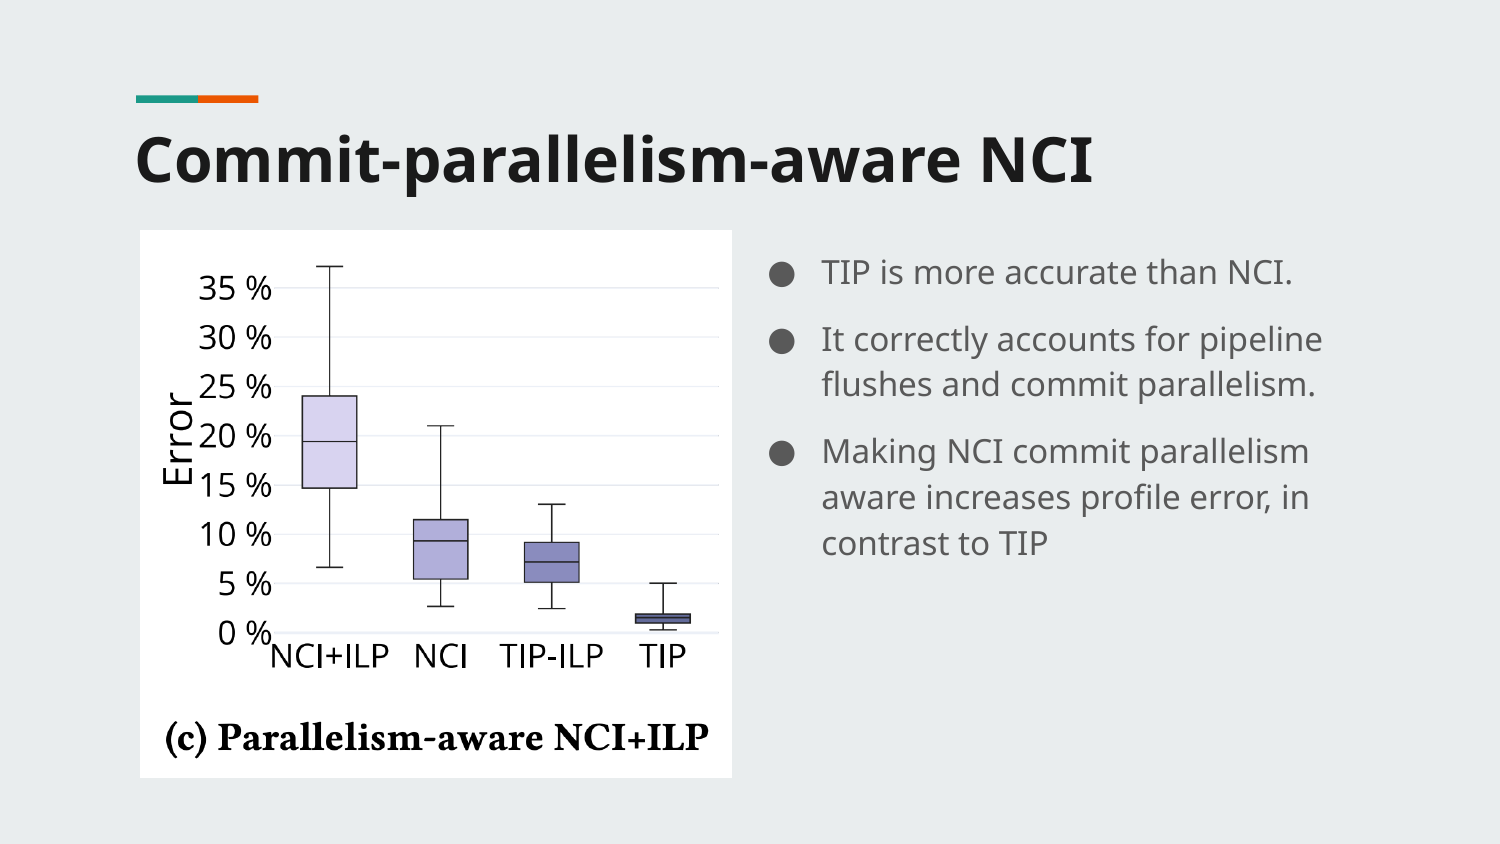

Commit-parallelism-aware NCI
TIP is more accurate than NCI.
It correctly accounts for pipeline flushes and commit parallelism.
Making NCI commit parallelism aware increases profile error, in contrast to TIP